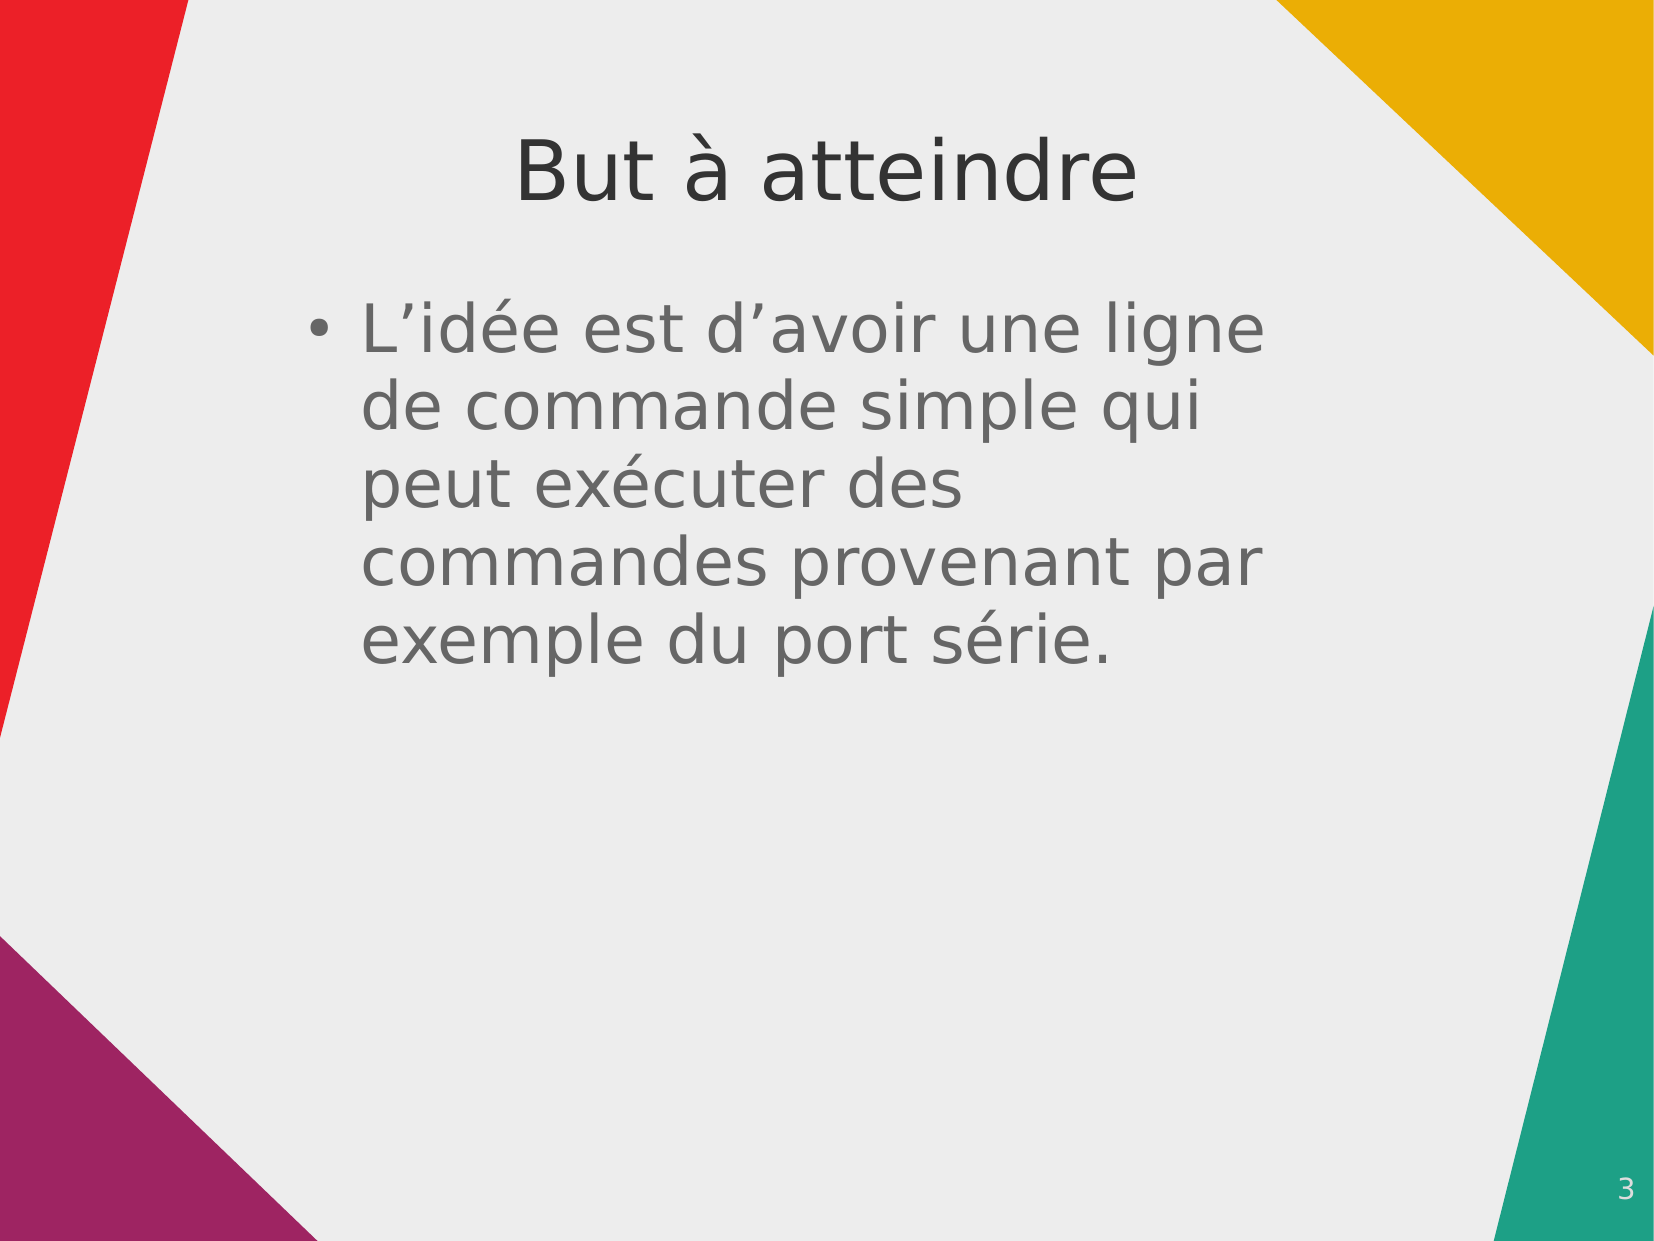

But à atteindre
# L’idée est d’avoir une ligne de commande simple qui peut exécuter des commandes provenant par exemple du port série.
3